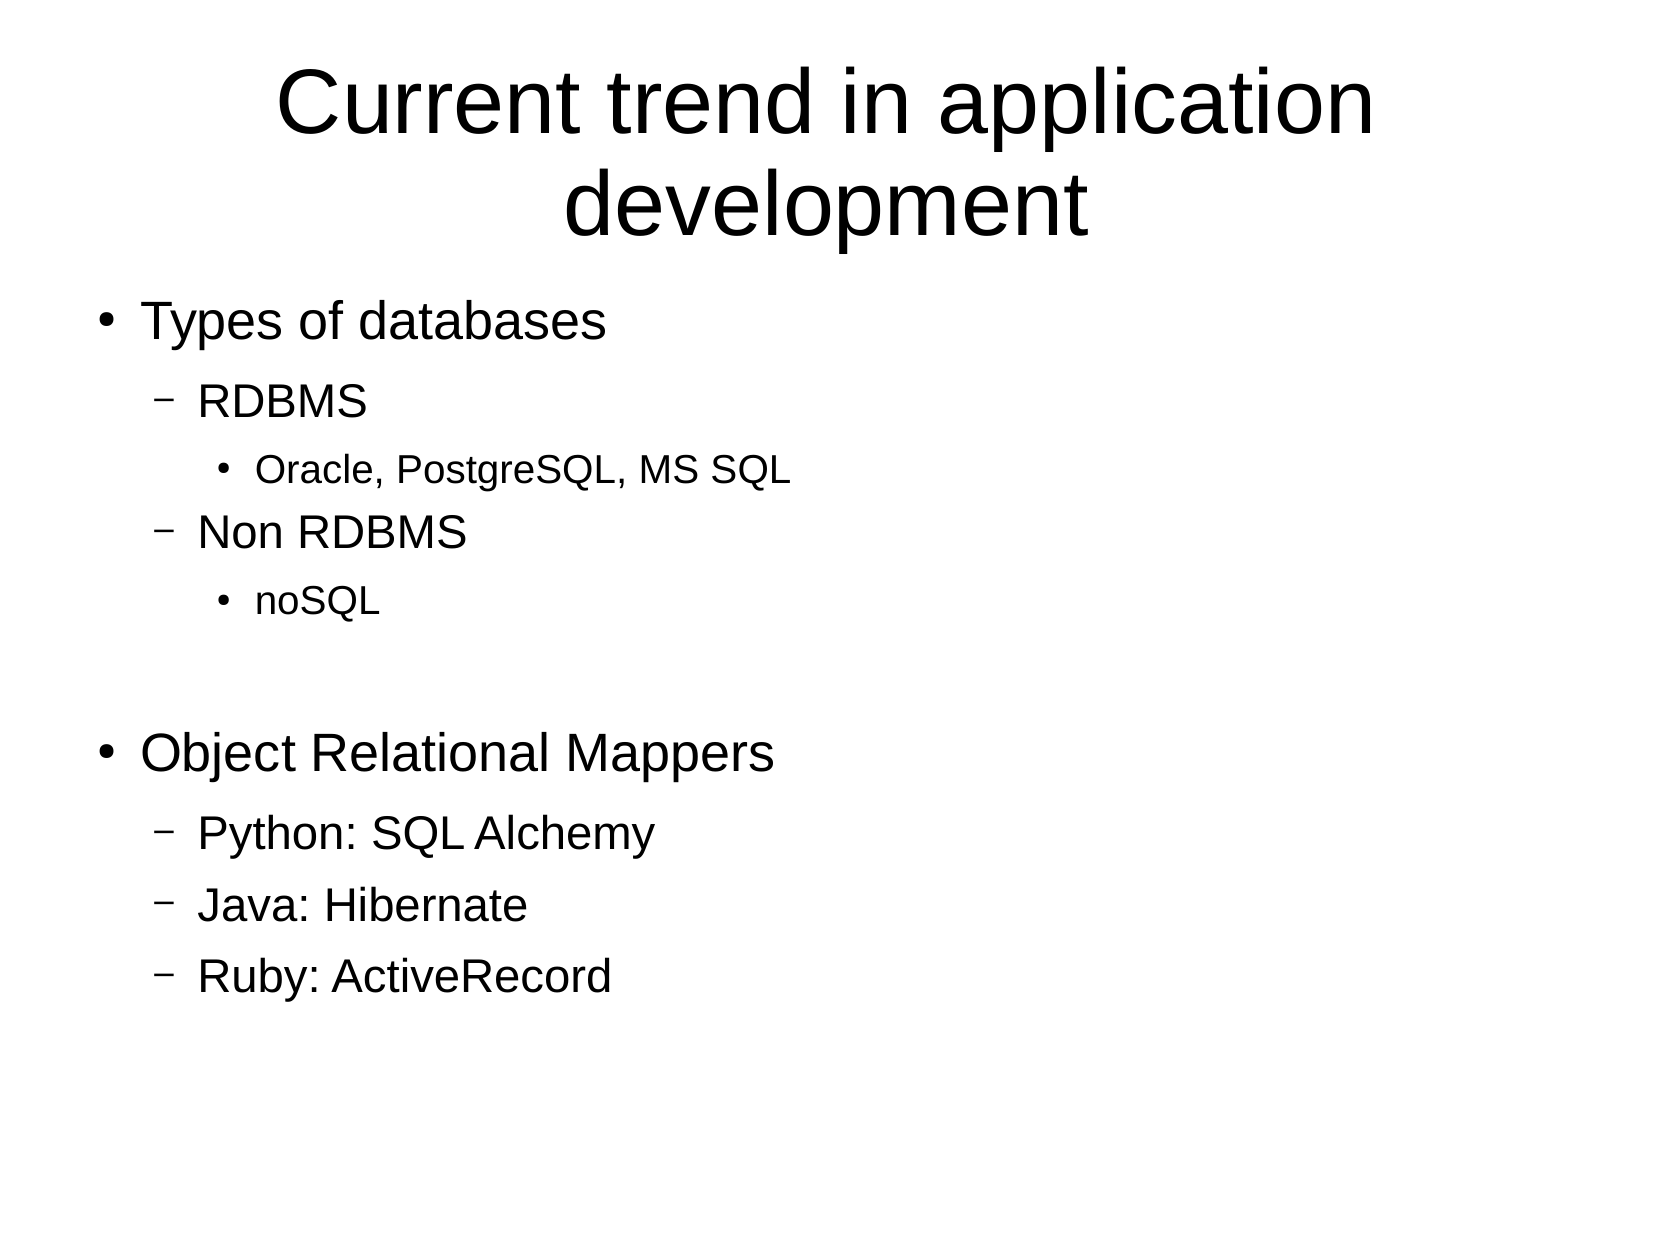

# Current trend in application development
Types of databases
RDBMS
Oracle, PostgreSQL, MS SQL
Non RDBMS
noSQL
Object Relational Mappers
Python: SQL Alchemy
Java: Hibernate
Ruby: ActiveRecord